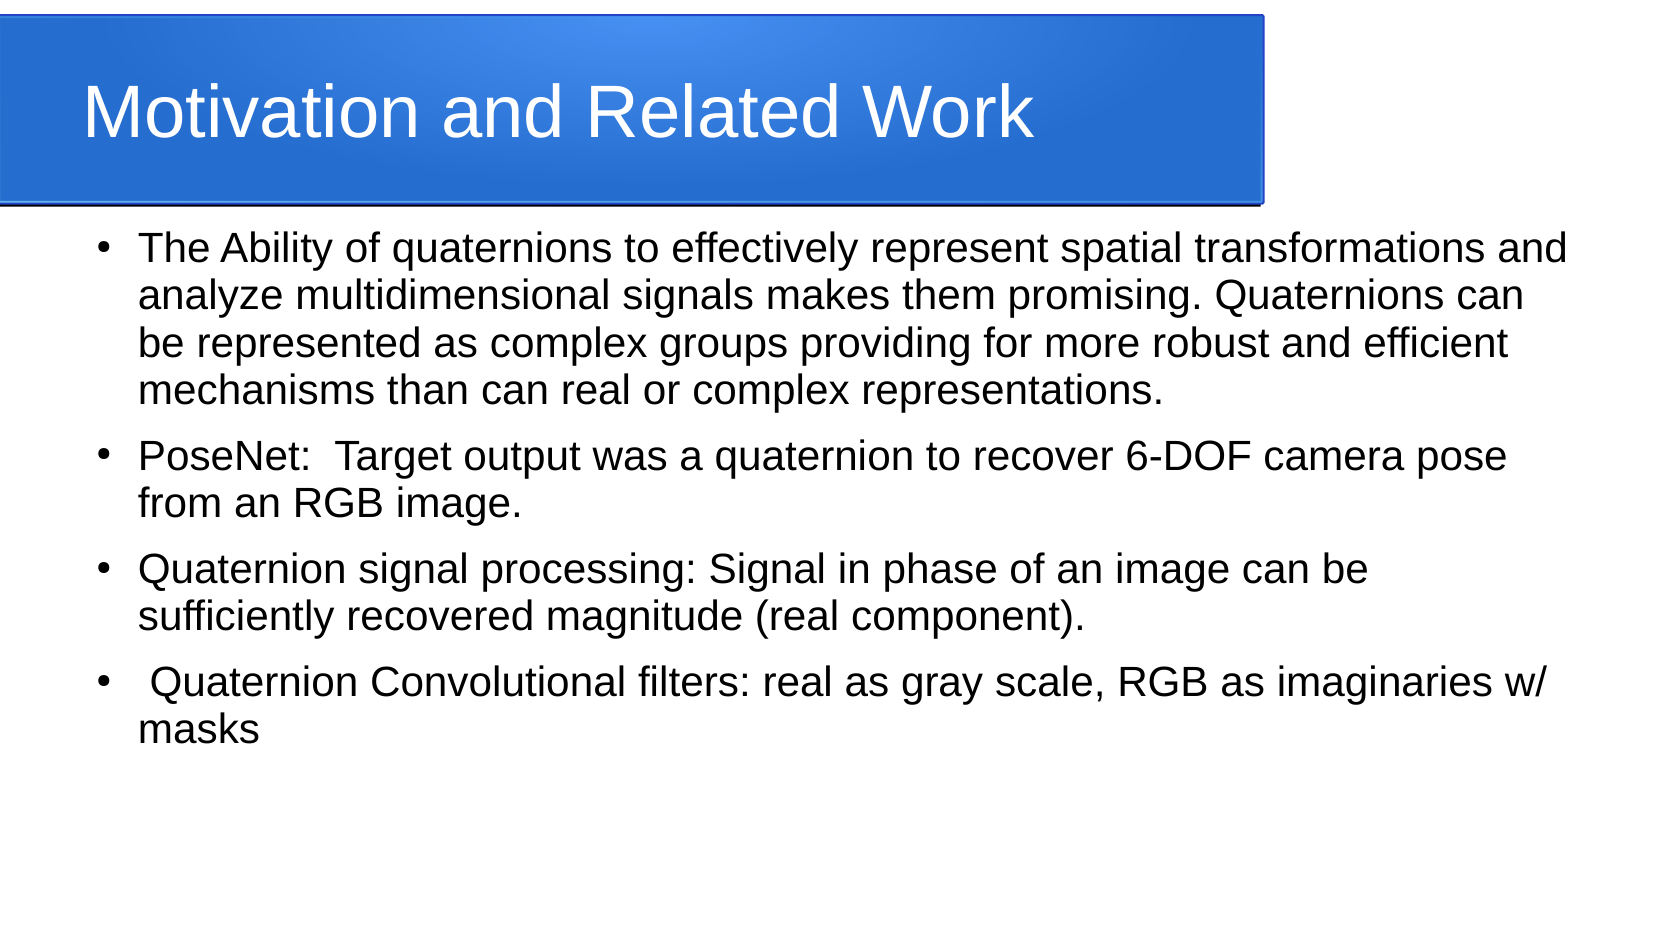

# Motivation and Related Work
The Ability of quaternions to effectively represent spatial transformations and analyze multidimensional signals makes them promising. Quaternions can be represented as complex groups providing for more robust and efficient mechanisms than can real or complex representations.
PoseNet: Target output was a quaternion to recover 6-DOF camera pose from an RGB image.
Quaternion signal processing: Signal in phase of an image can be sufficiently recovered magnitude (real component).
 Quaternion Convolutional filters: real as gray scale, RGB as imaginaries w/ masks